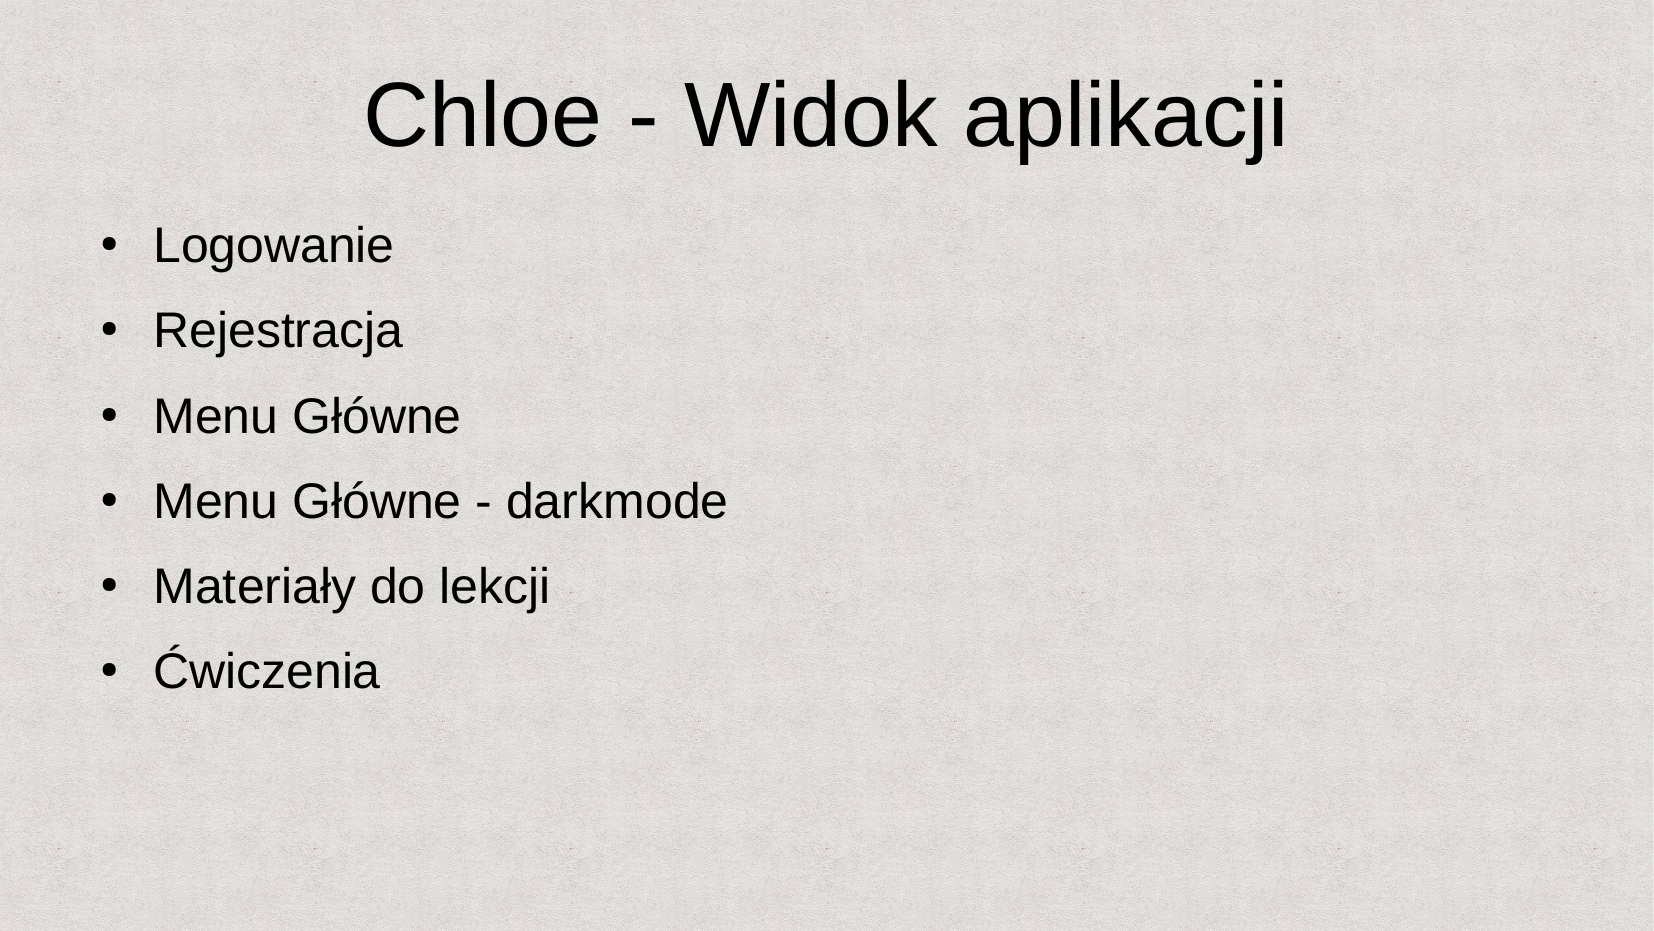

# Chloe - Widok aplikacji
Logowanie
Rejestracja
Menu Główne
Menu Główne - darkmode
Materiały do lekcji
Ćwiczenia